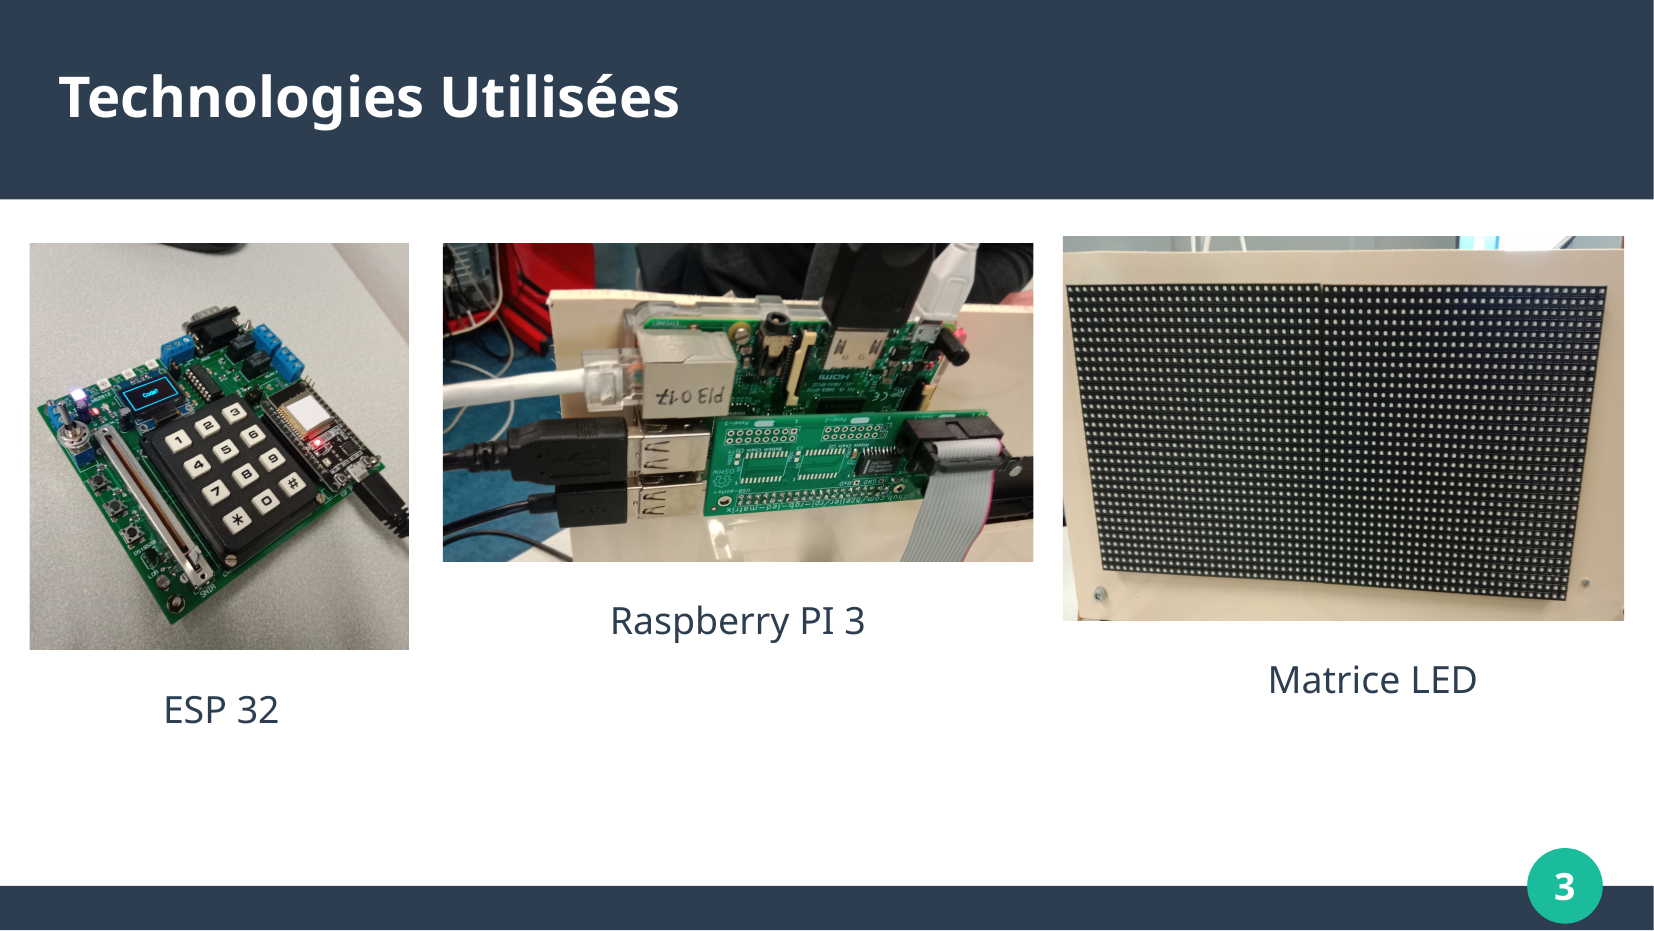

# Technologies Utilisées
Raspberry PI 3
Matrice LED
ESP 32